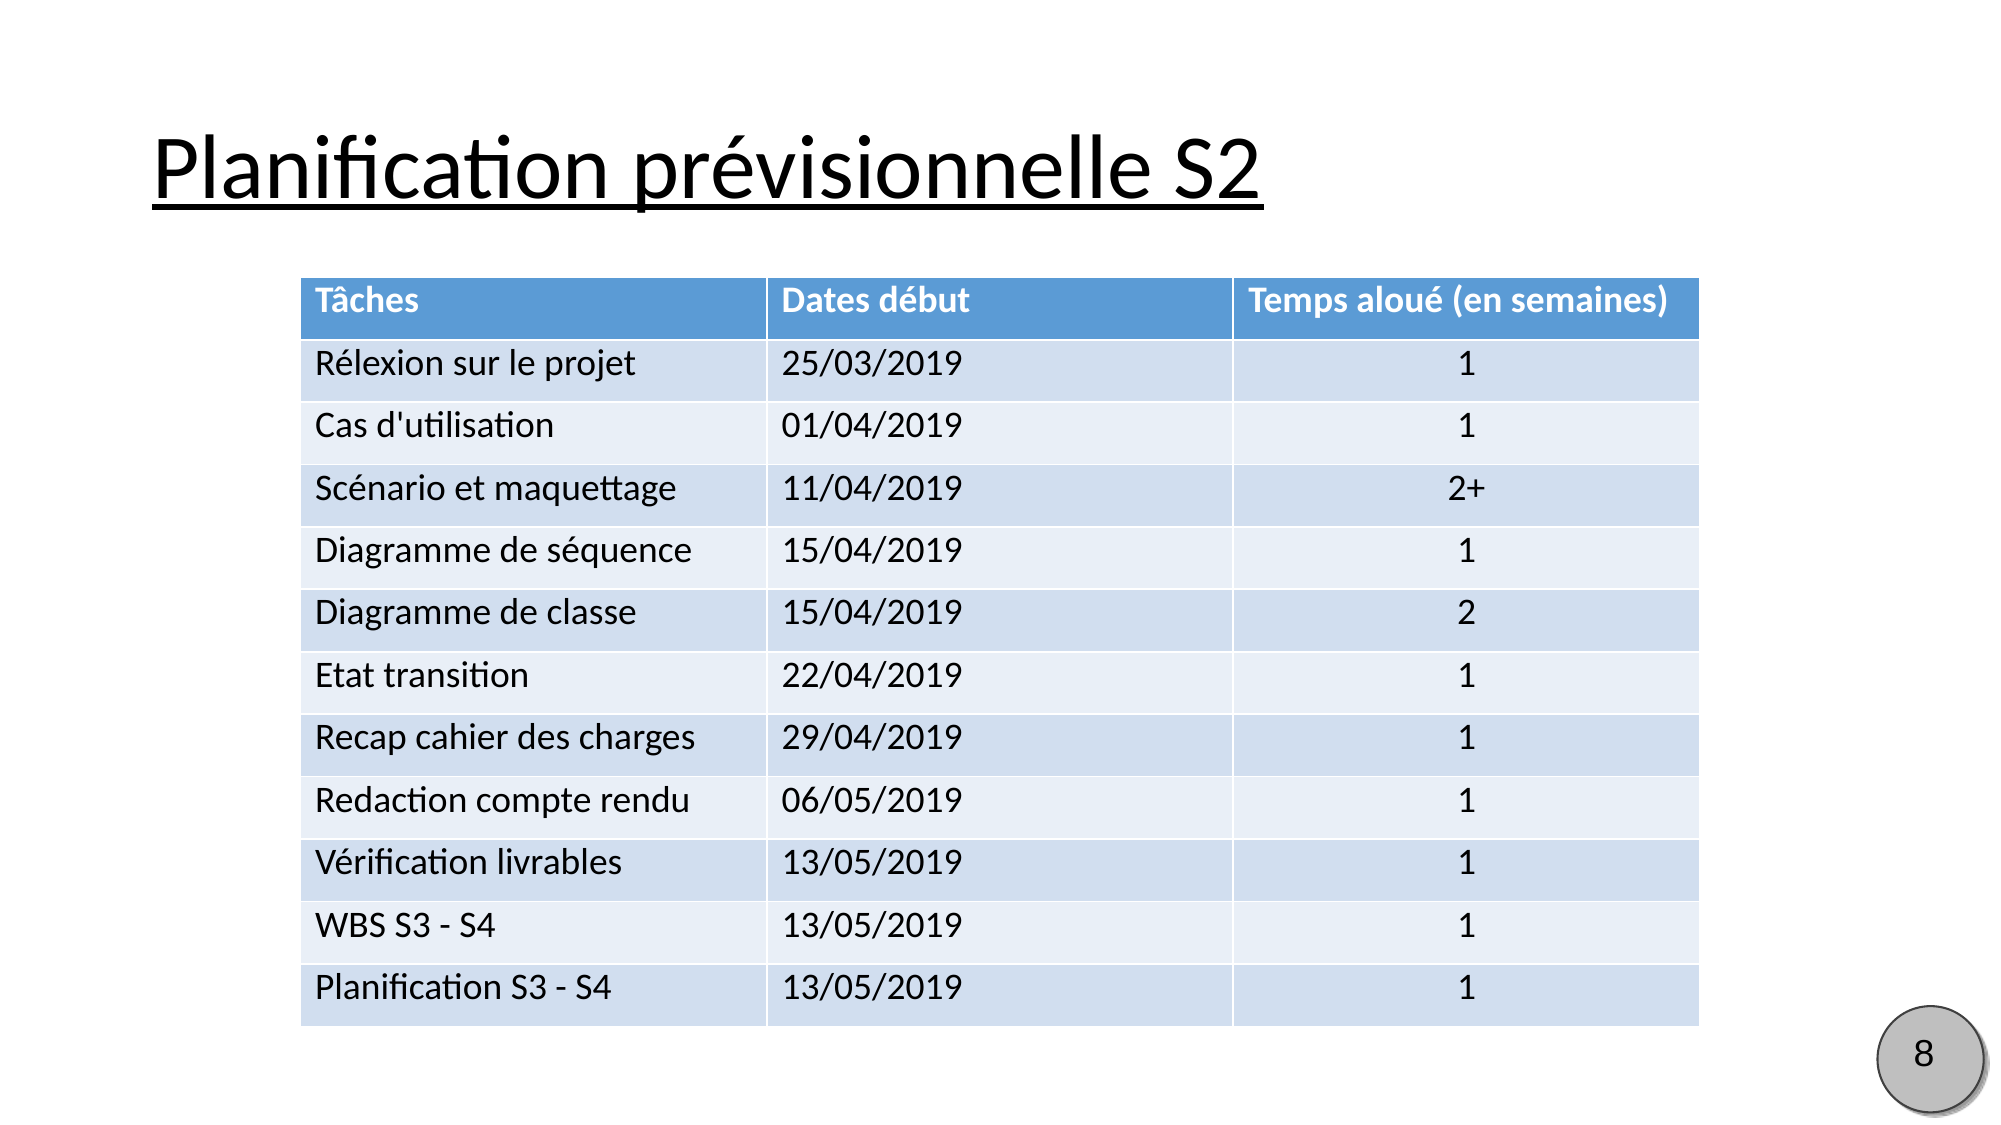

Planification prévisionnelle S2
| Tâches | Dates début | Temps aloué (en semaines) |
| --- | --- | --- |
| Rélexion sur le projet | 25/03/2019 | 1 |
| Cas d'utilisation | 01/04/2019 | 1 |
| Scénario et maquettage | 11/04/2019 | 2+ |
| Diagramme de séquence | 15/04/2019 | 1 |
| Diagramme de classe | 15/04/2019 | 2 |
| Etat transition | 22/04/2019 | 1 |
| Recap cahier des charges | 29/04/2019 | 1 |
| Redaction compte rendu | 06/05/2019 | 1 |
| Vérification livrables | 13/05/2019 | 1 |
| WBS S3 - S4 | 13/05/2019 | 1 |
| Planification S3 - S4 | 13/05/2019 | 1 |